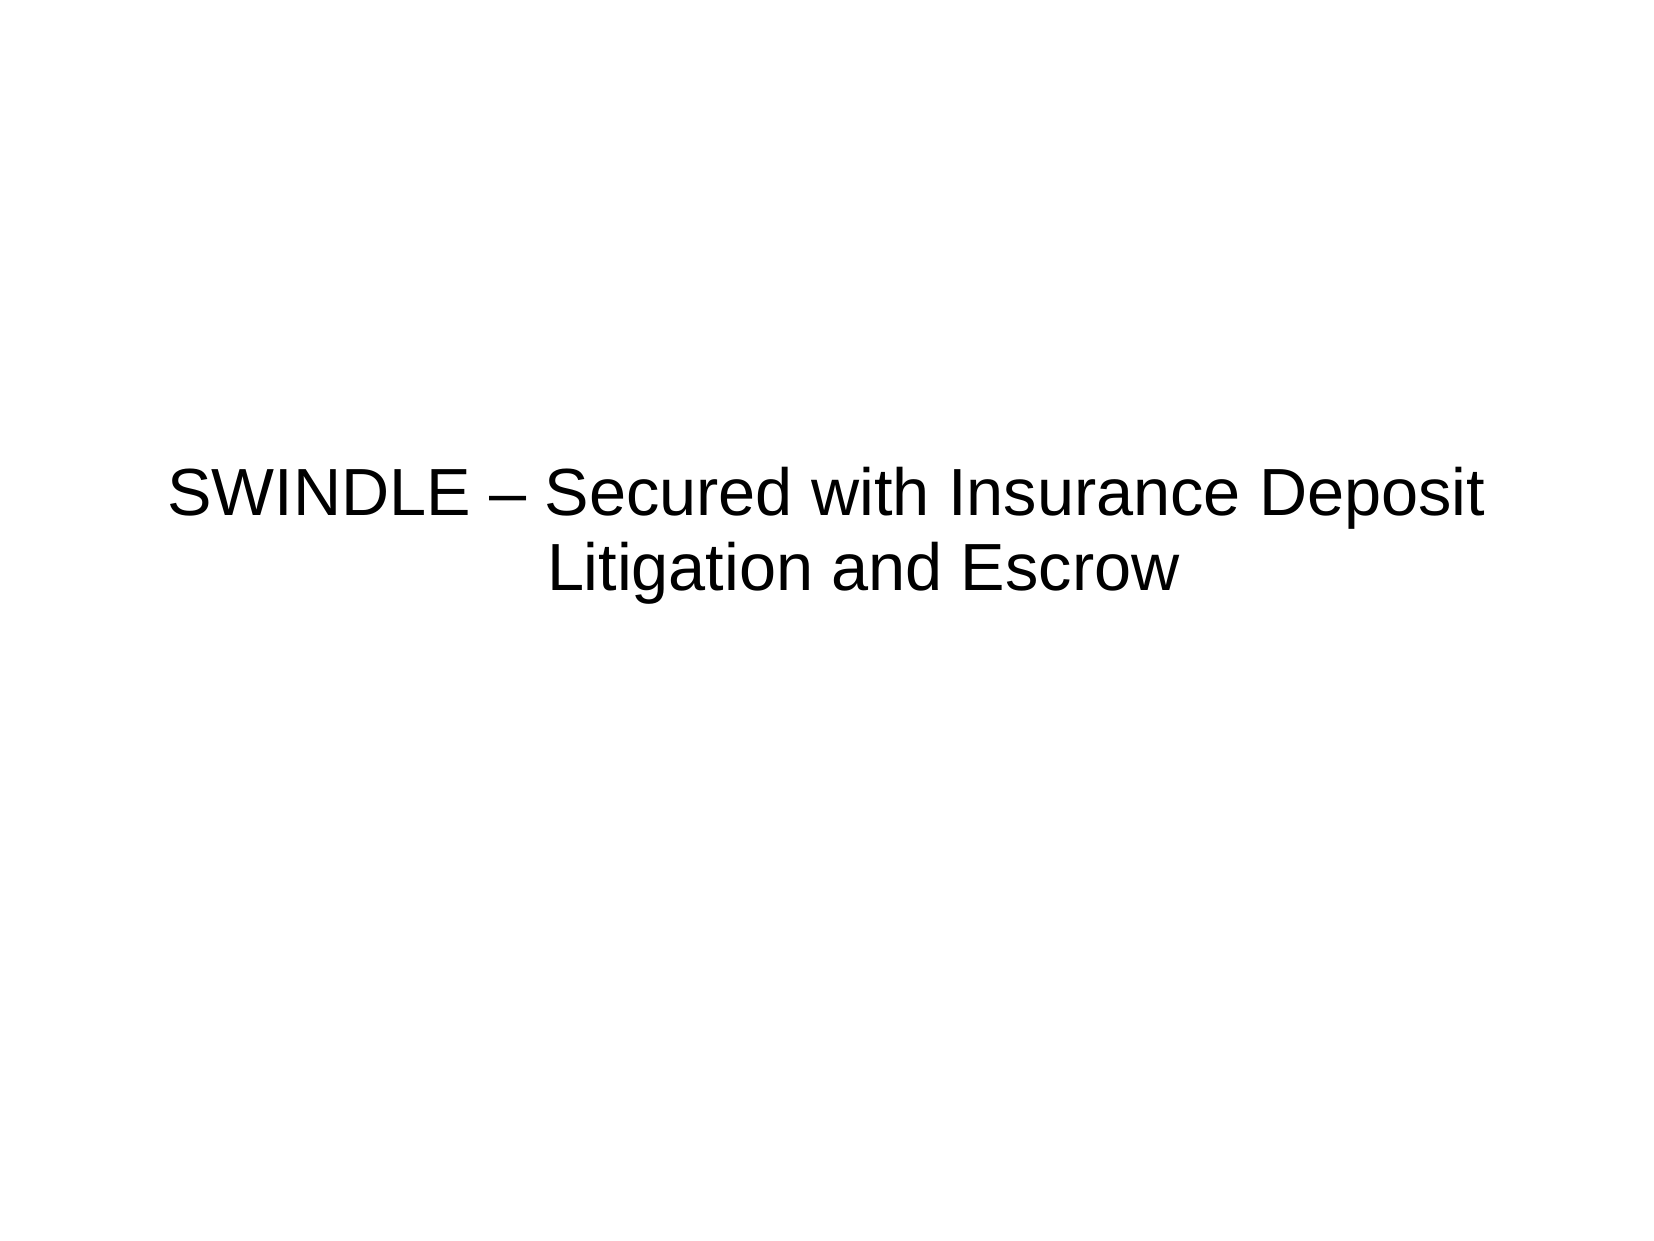

# SWINDLE – Secured with Insurance Deposit
 Litigation and Escrow